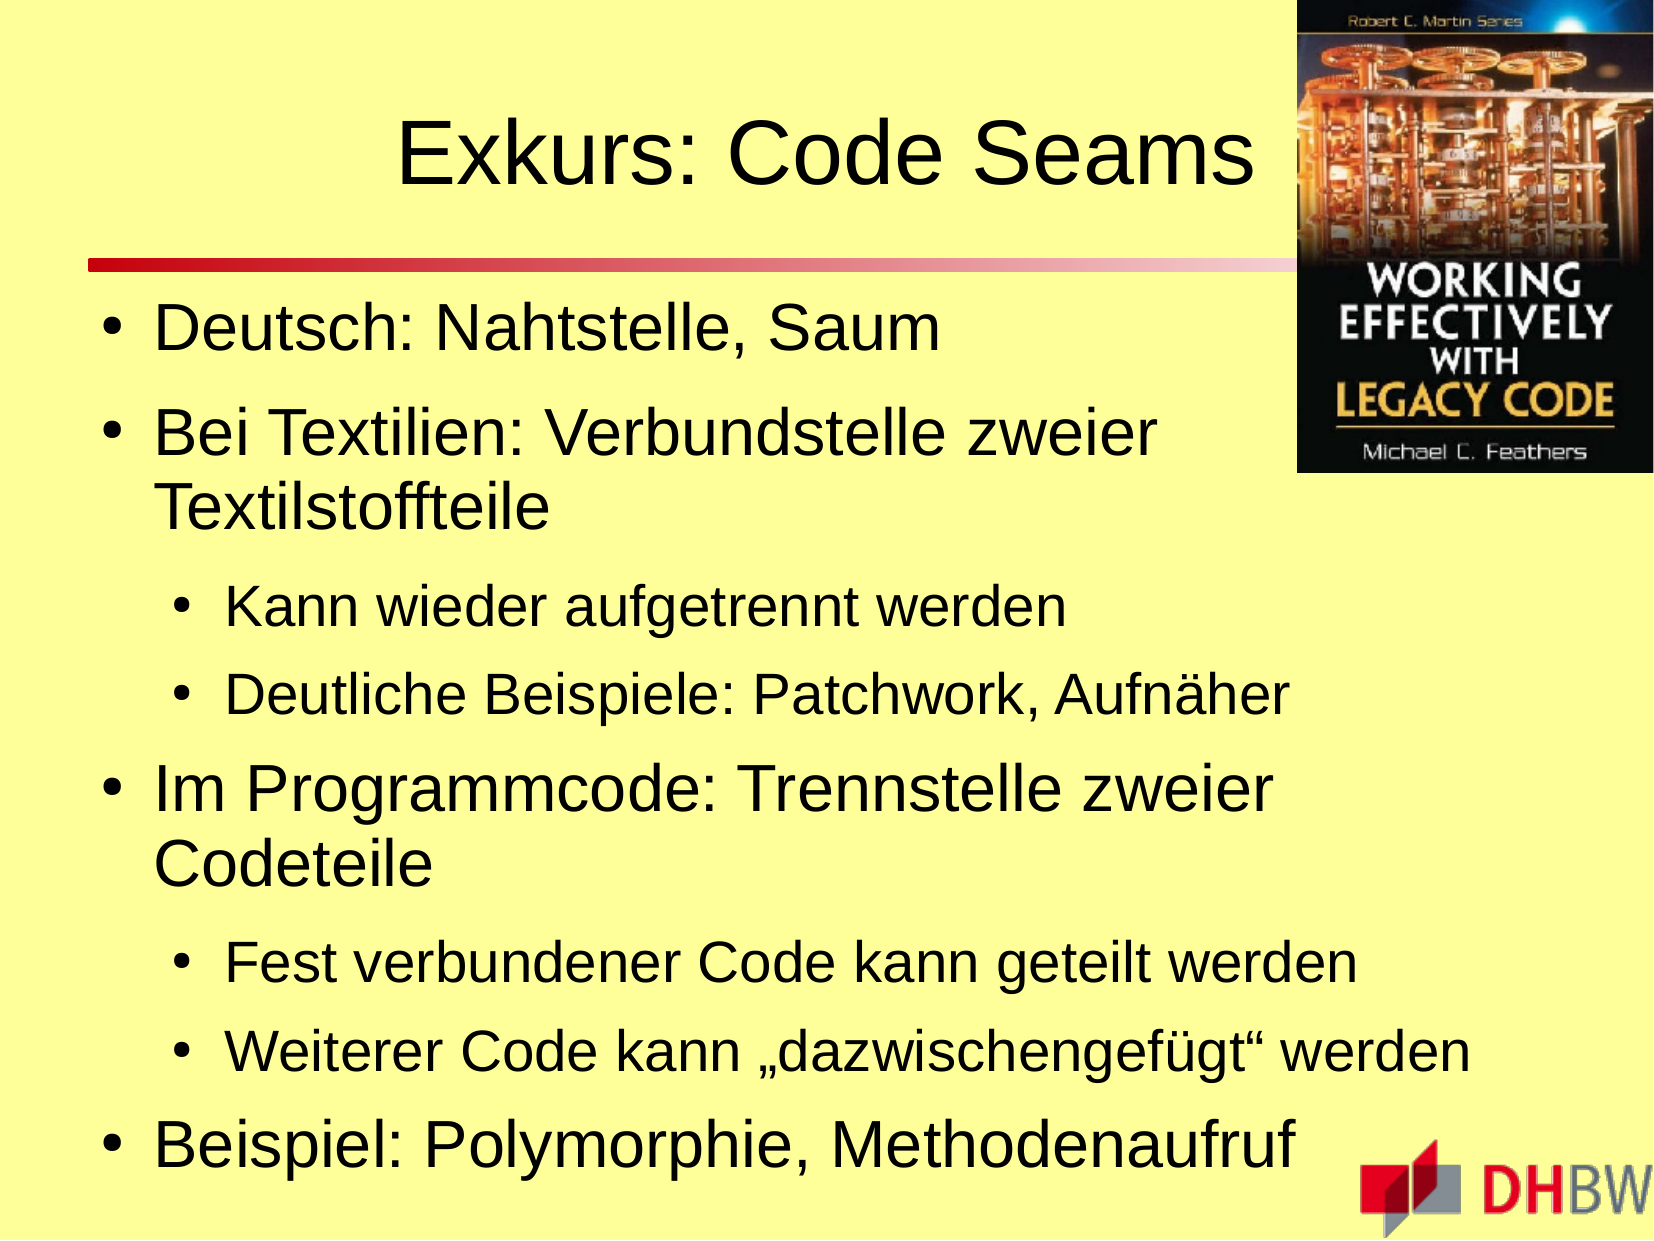

# Exkurs: Code Seams
Deutsch: Nahtstelle, Saum
Bei Textilien: Verbundstelle zweier Textilstoffteile
Kann wieder aufgetrennt werden
Deutliche Beispiele: Patchwork, Aufnäher
Im Programmcode: Trennstelle zweier Codeteile
Fest verbundener Code kann geteilt werden
Weiterer Code kann „dazwischengefügt“ werden
Beispiel: Polymorphie, Methodenaufruf